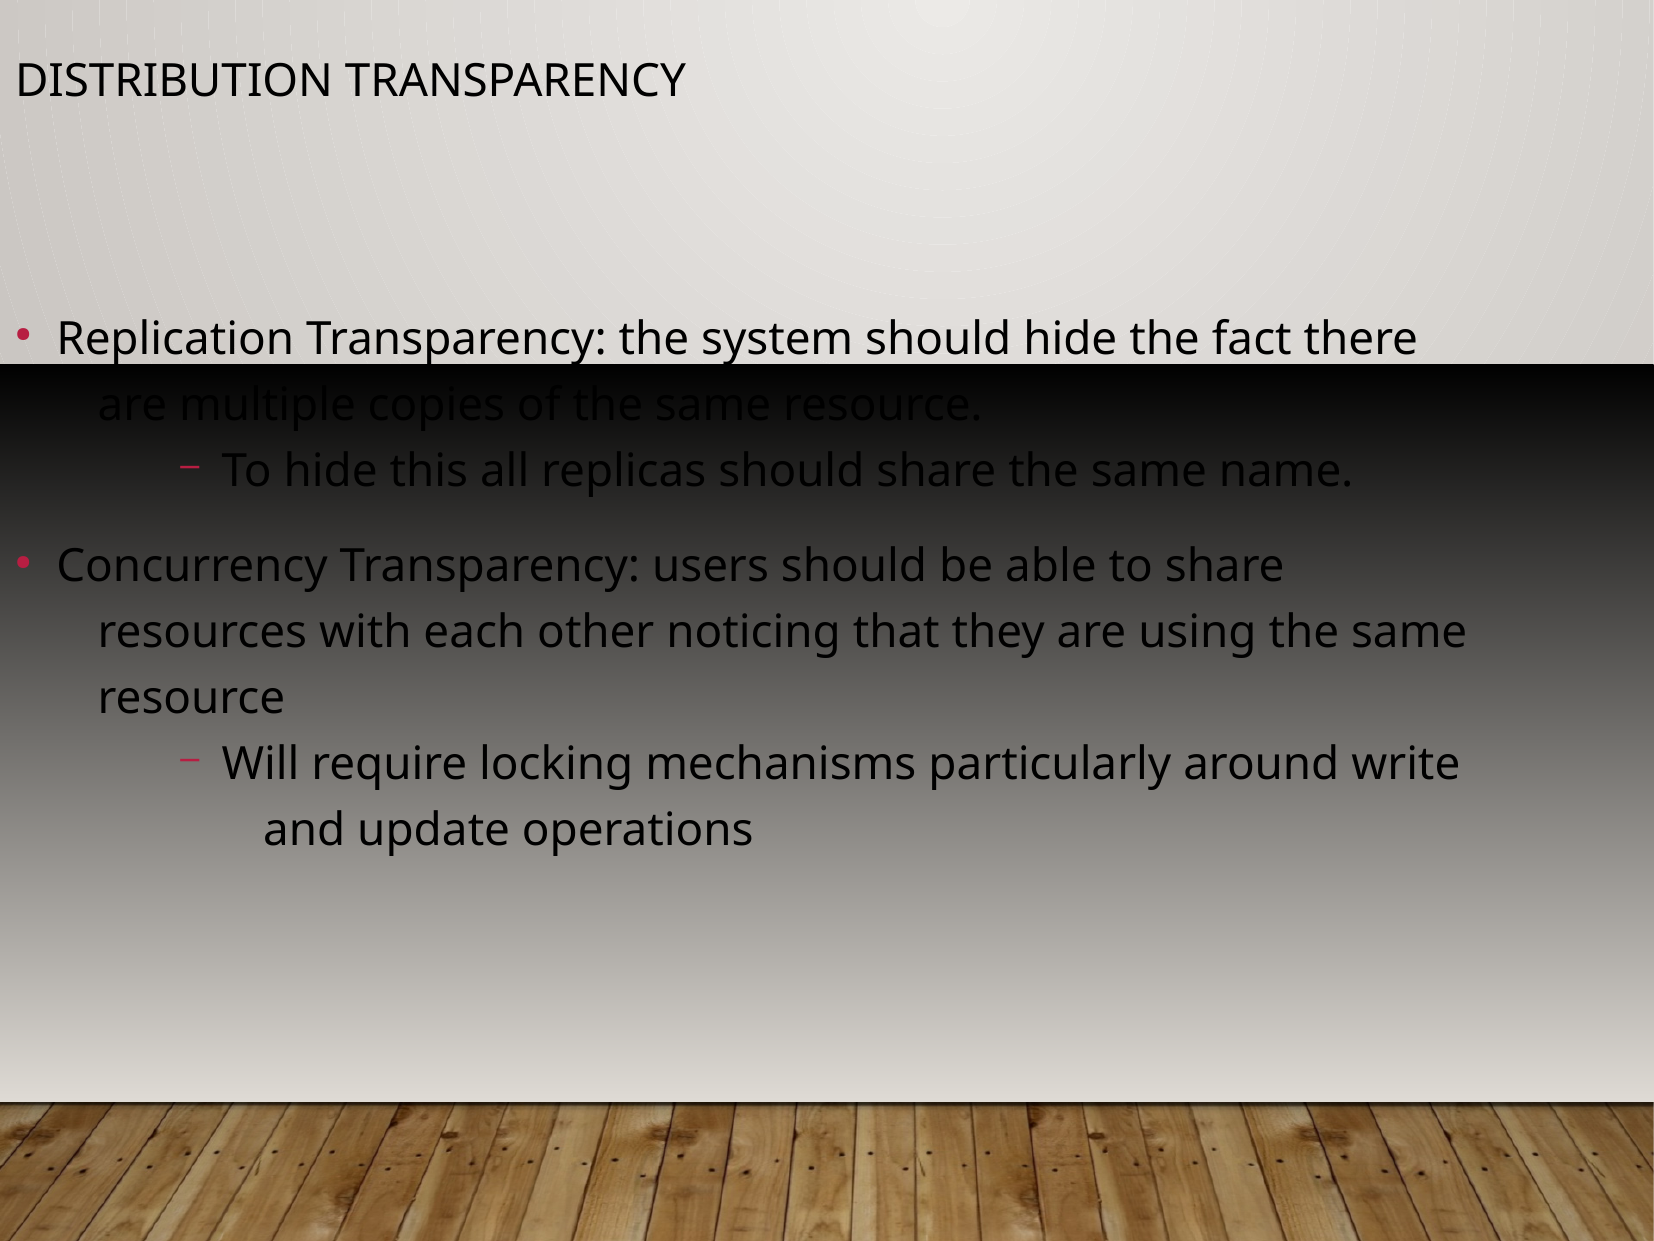

# Distribution Transparency
Replication Transparency: the system should hide the fact there are multiple copies of the same resource.
To hide this all replicas should share the same name.
Concurrency Transparency: users should be able to share resources with each other noticing that they are using the same resource
Will require locking mechanisms particularly around write and update operations